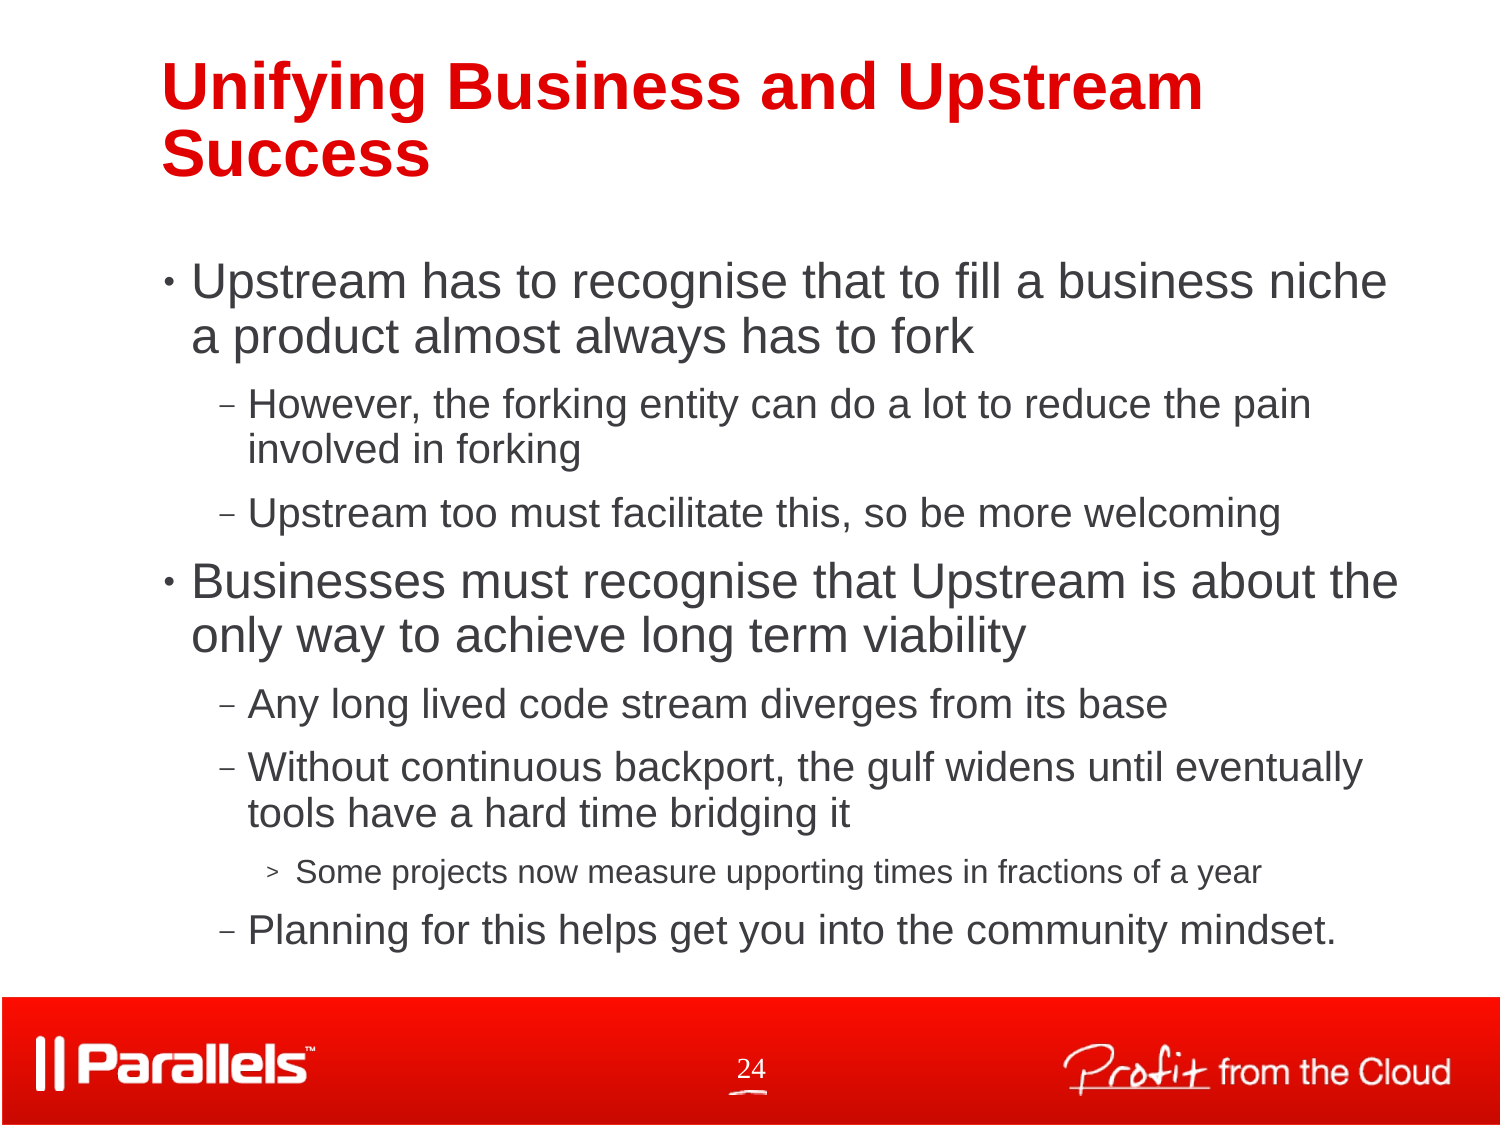

# Unifying Business and Upstream Success
Upstream has to recognise that to fill a business niche a product almost always has to fork
However, the forking entity can do a lot to reduce the pain involved in forking
Upstream too must facilitate this, so be more welcoming
Businesses must recognise that Upstream is about the only way to achieve long term viability
Any long lived code stream diverges from its base
Without continuous backport, the gulf widens until eventually tools have a hard time bridging it
Some projects now measure upporting times in fractions of a year
Planning for this helps get you into the community mindset.